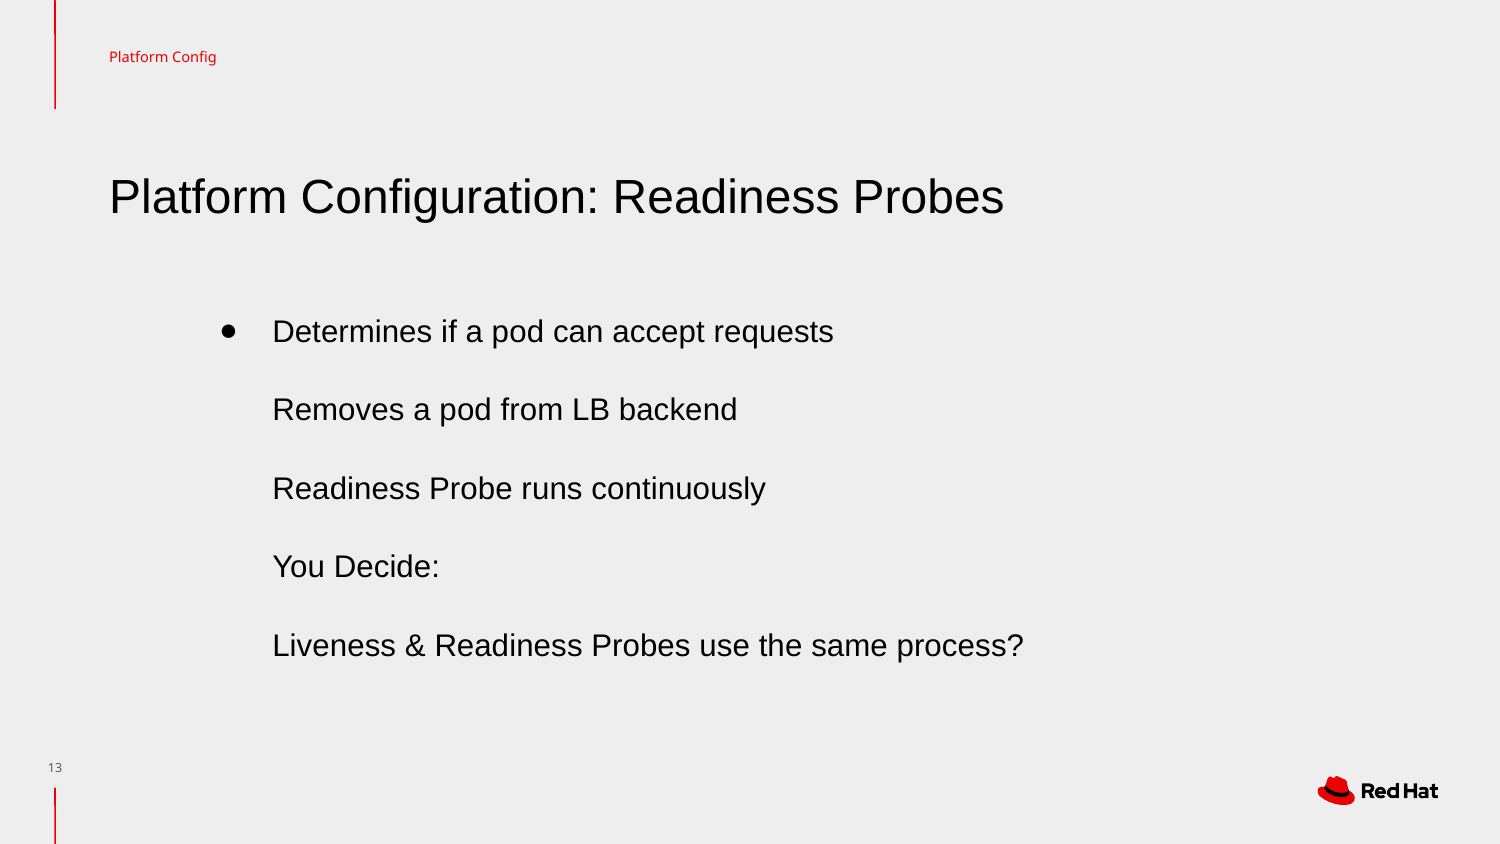

# Platform Config
Platform Configuration: Readiness Probes
Determines if a pod can accept requests
Removes a pod from LB backend
Readiness Probe runs continuously
You Decide:
Liveness & Readiness Probes use the same process?